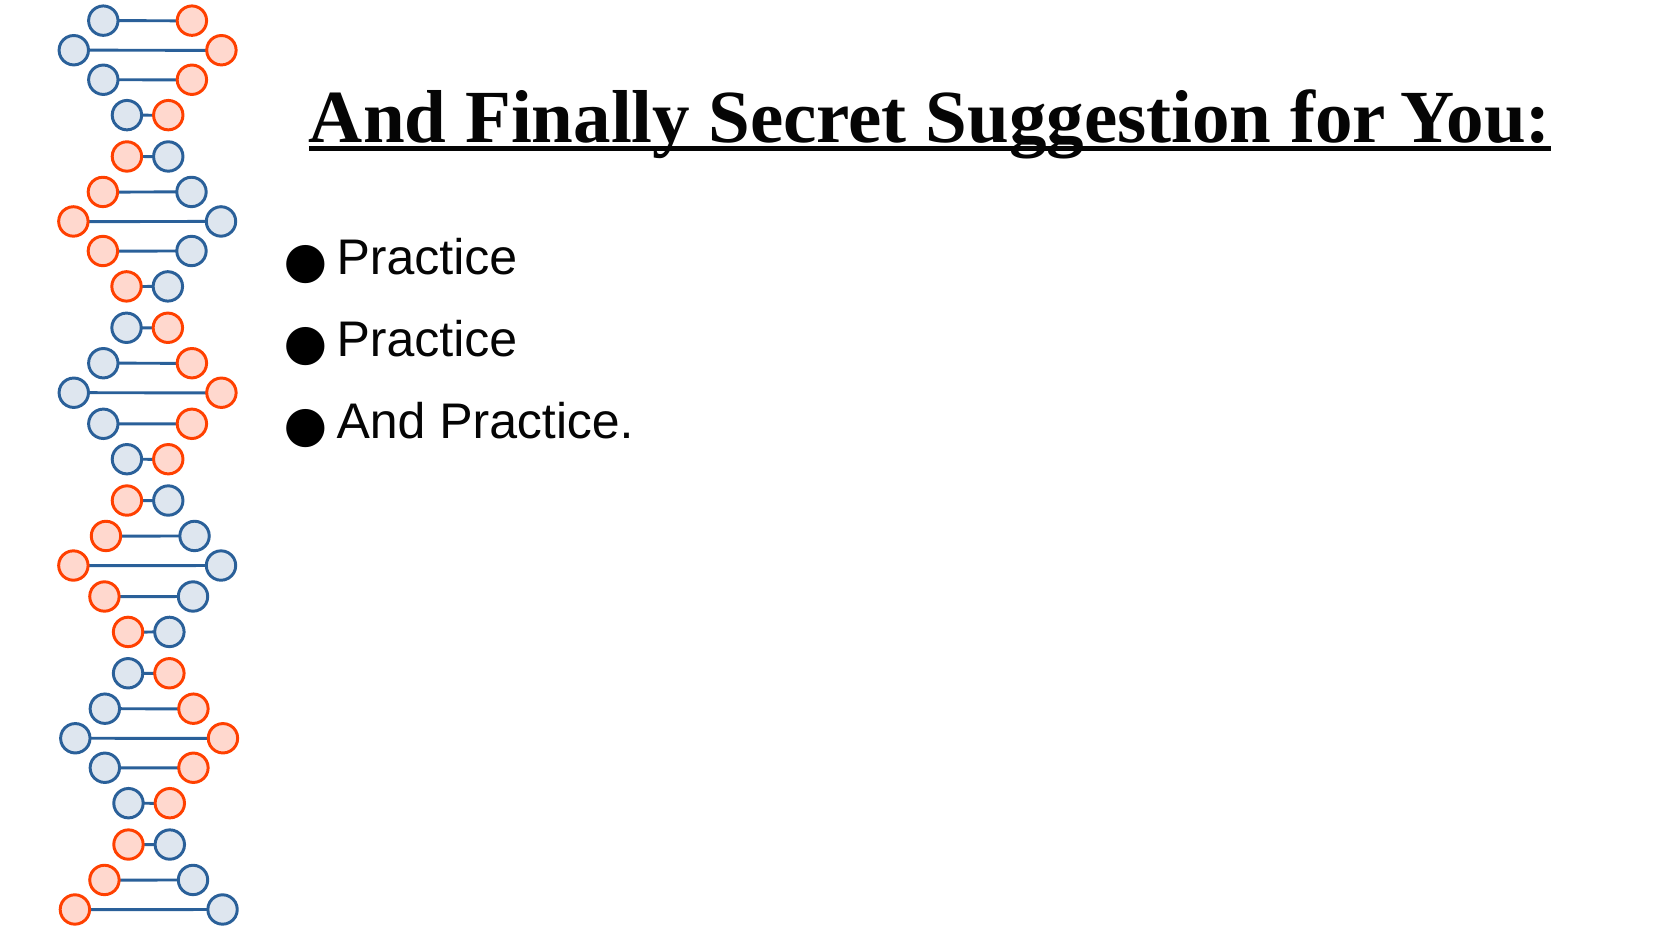

And Finally Secret Suggestion for You:
Practice
Practice
And Practice.